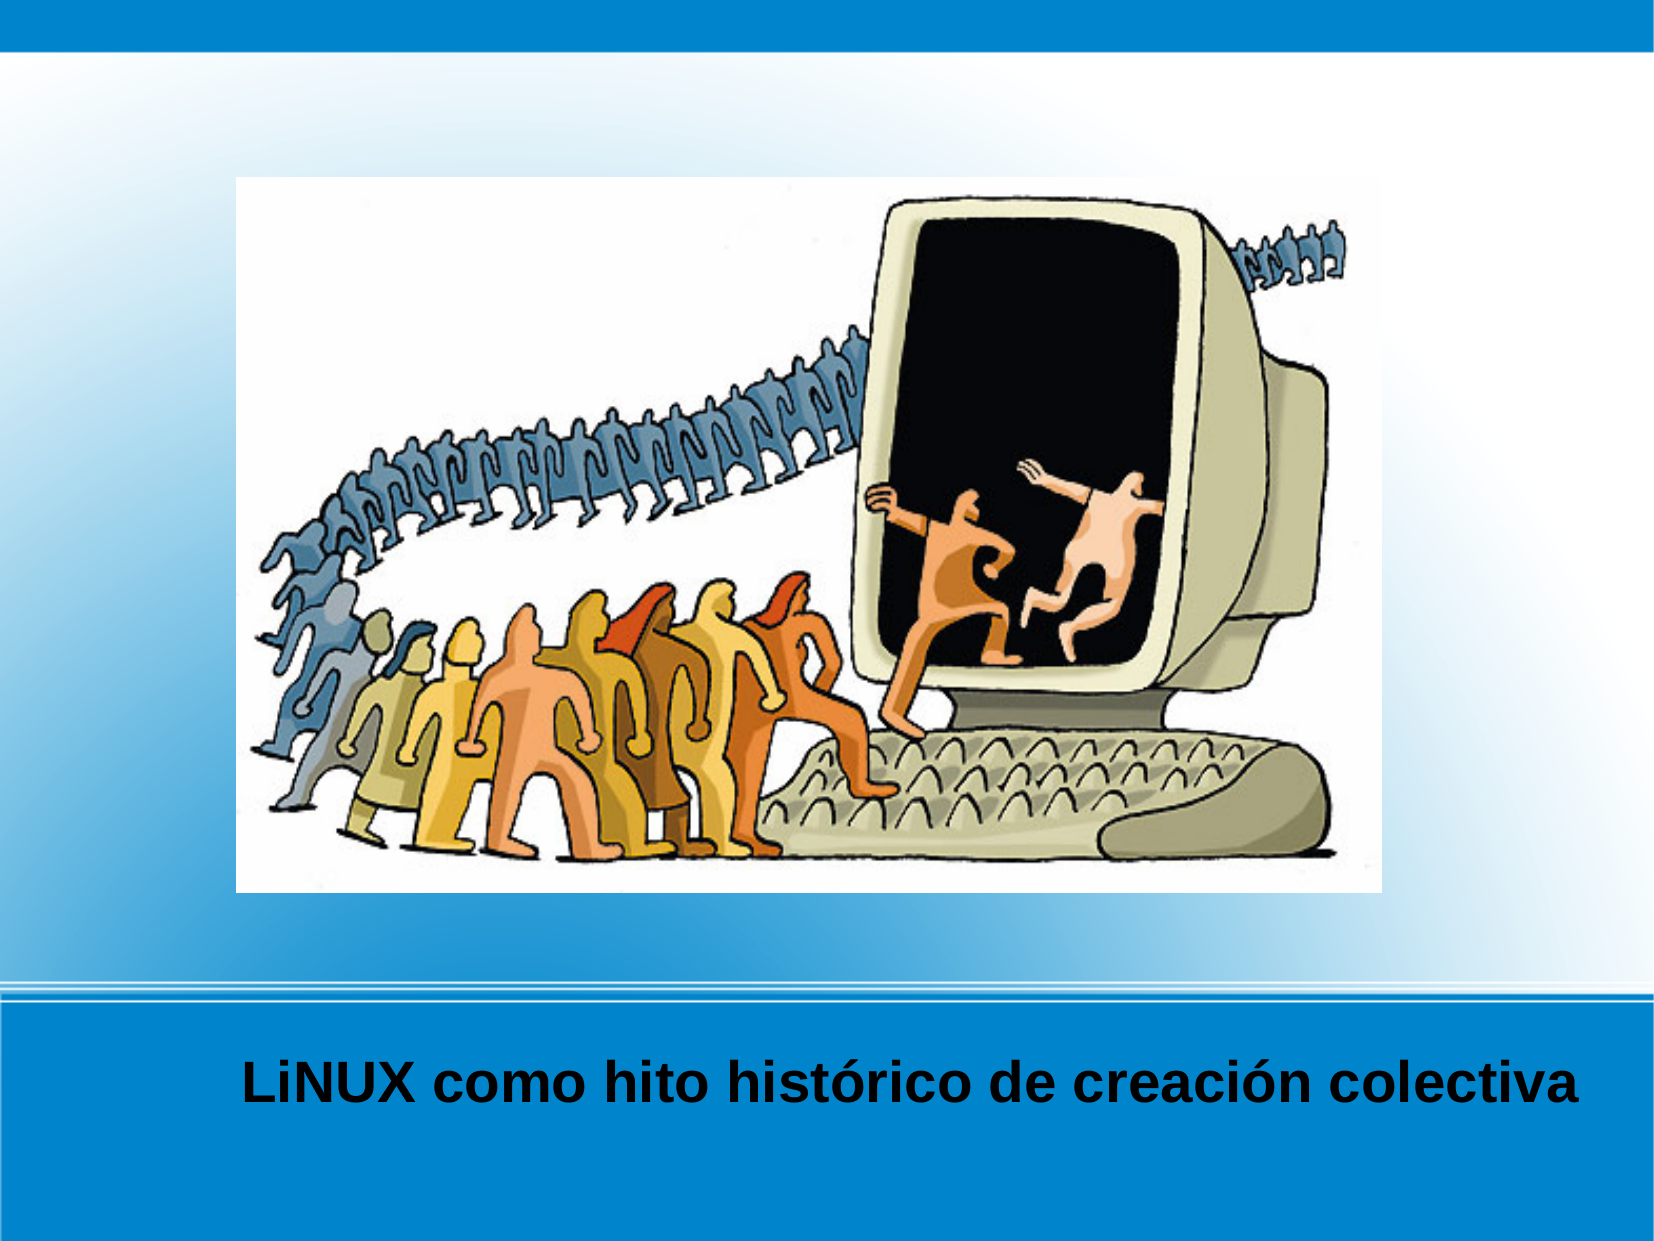

LiNUX como hito histórico de creación colectiva